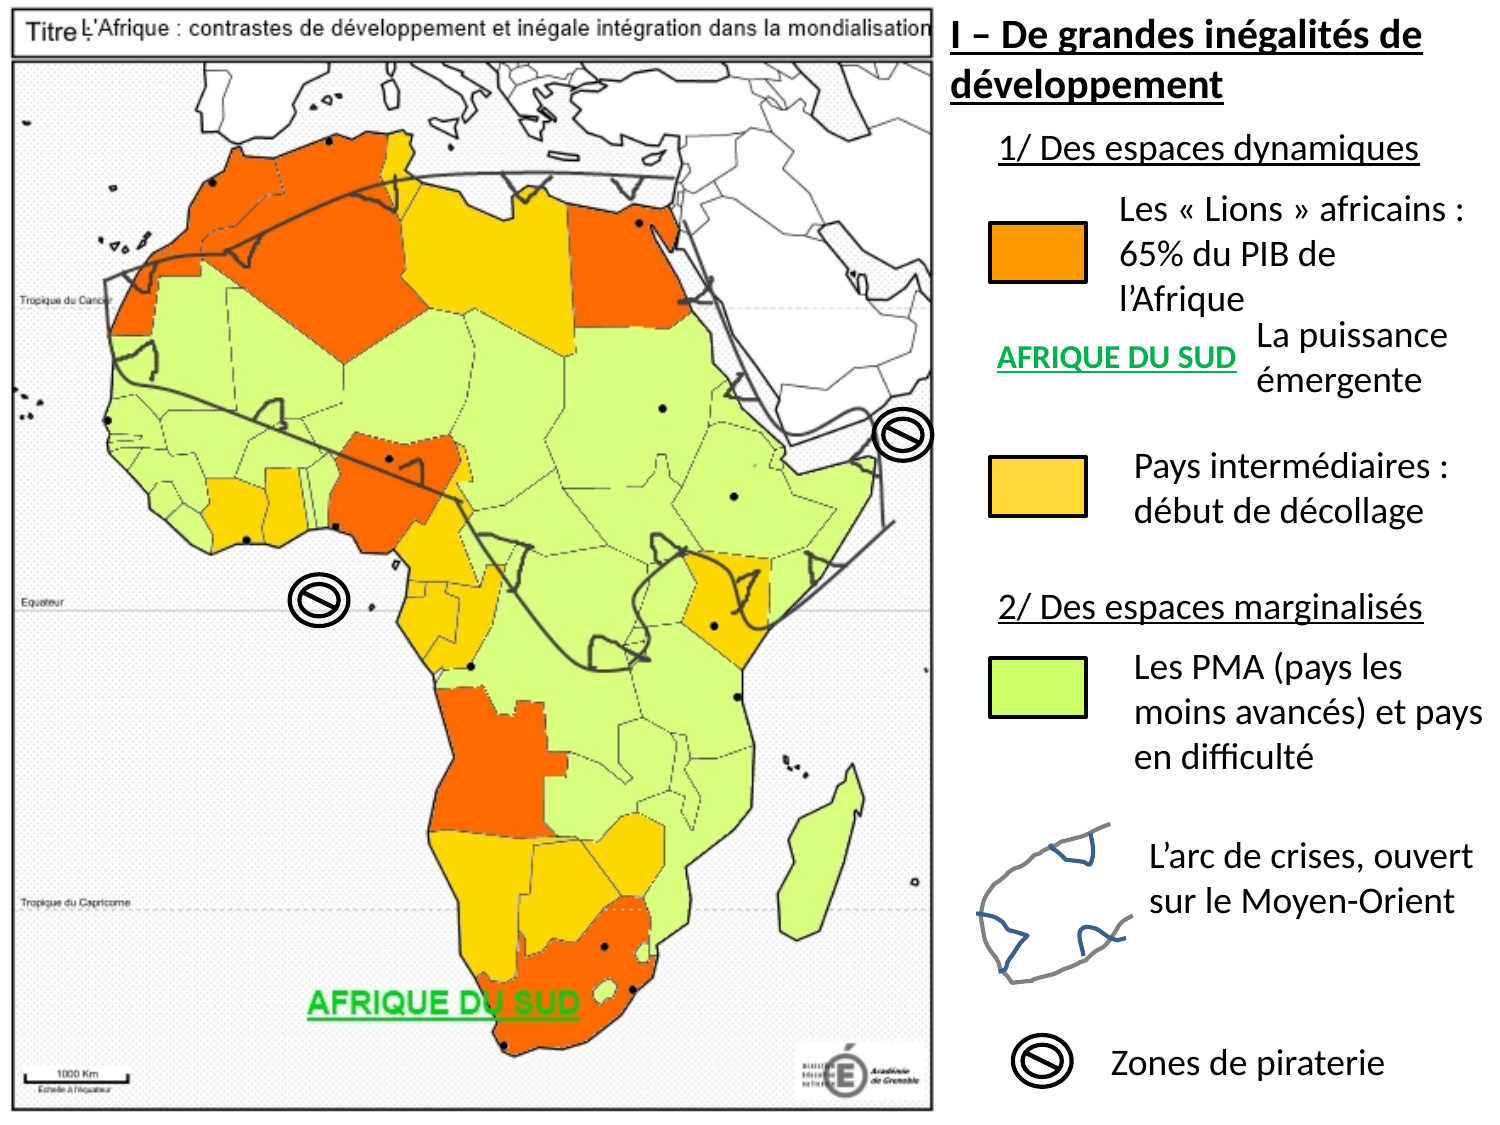

I – De grandes inégalités de développement
1/ Des espaces dynamiques
Les « Lions » africains : 65% du PIB de l’Afrique
La puissance émergente
AFRIQUE DU SUD
Pays intermédiaires : début de décollage
2/ Des espaces marginalisés
Les PMA (pays les moins avancés) et pays en difficulté
L’arc de crises, ouvert sur le Moyen-Orient
Zones de piraterie